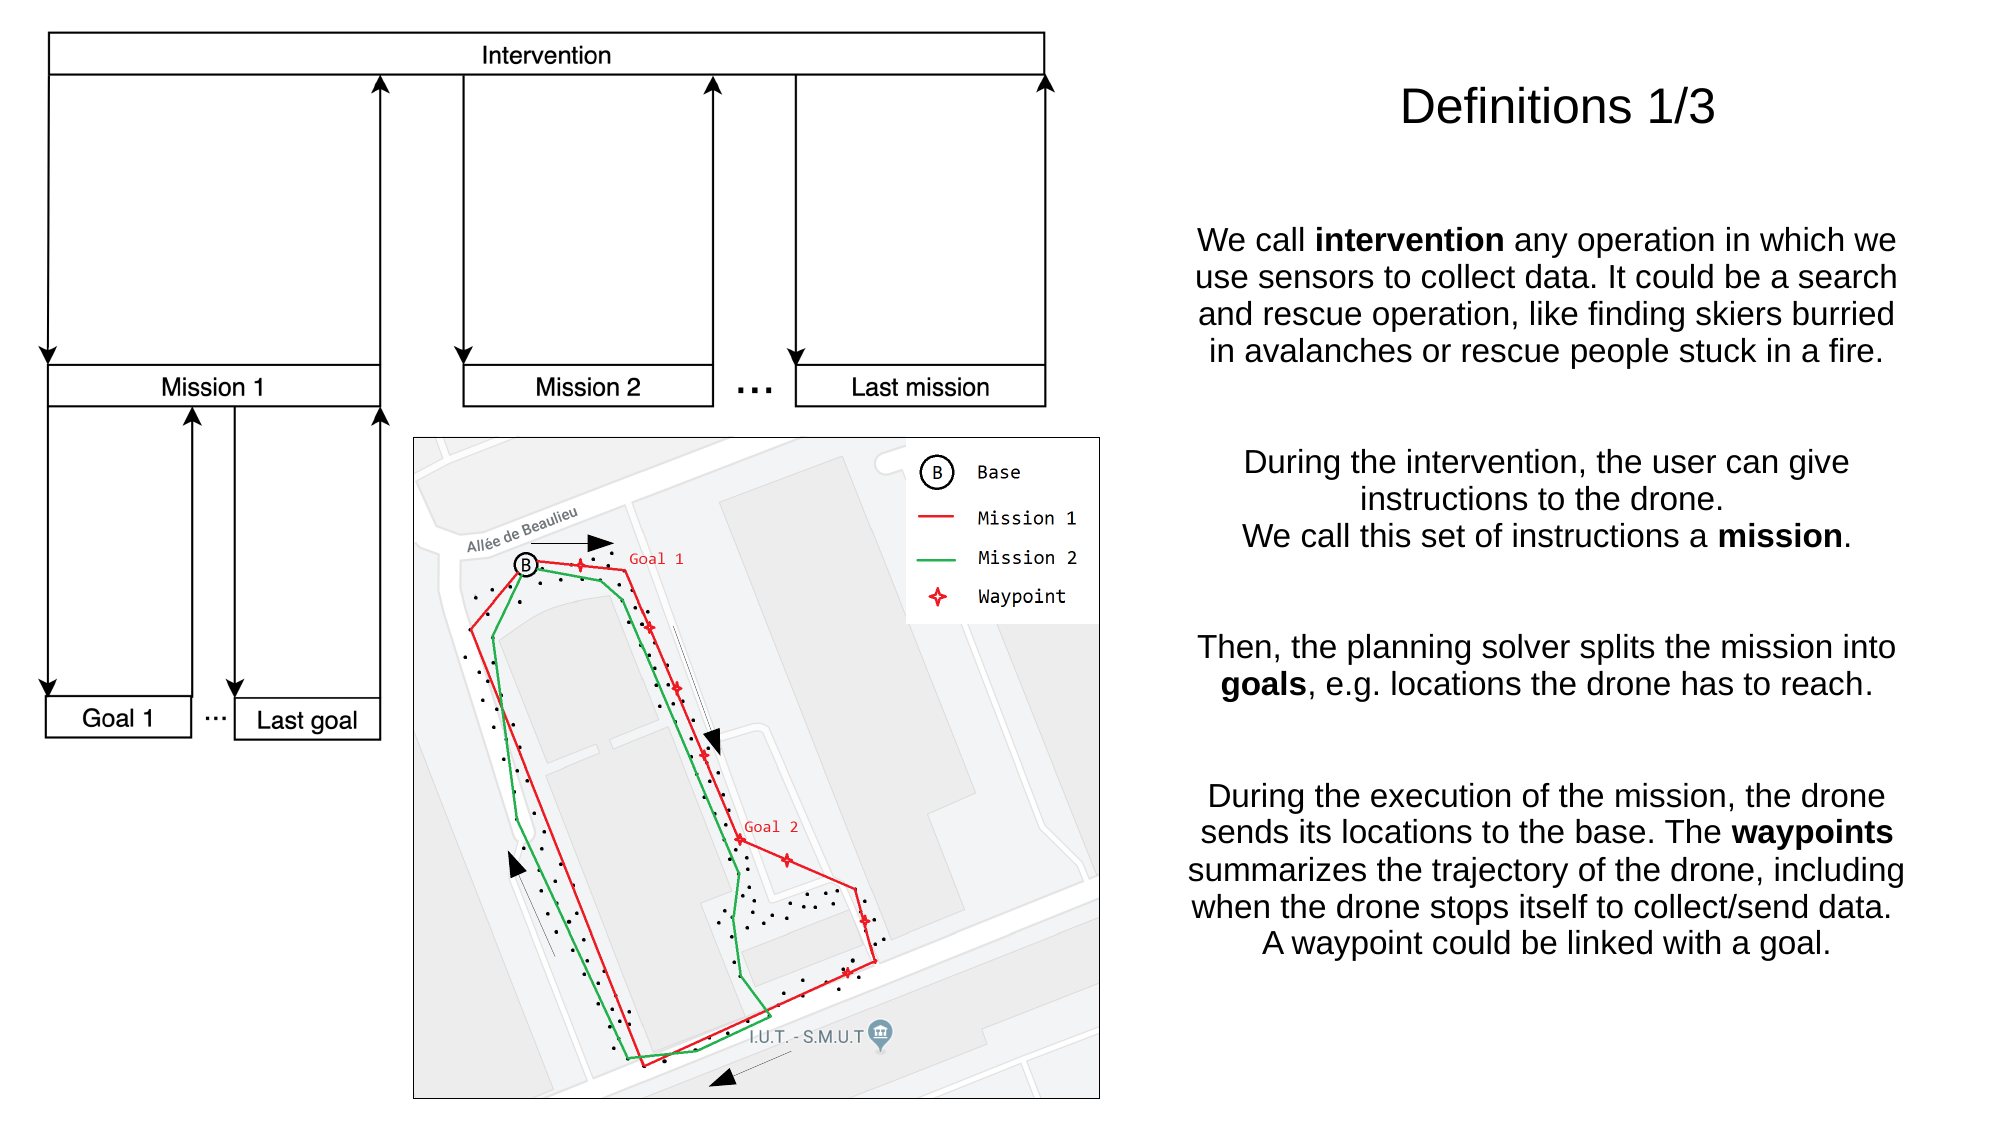

Definitions 1/3
We call intervention any operation in which we use sensors to collect data. It could be a search and rescue operation, like finding skiers burried in avalanches or rescue people stuck in a fire.
During the intervention, the user can give instructions to the drone.
We call this set of instructions a mission.
Then, the planning solver splits the mission into goals, e.g. locations the drone has to reach.
During the execution of the mission, the drone sends its locations to the base. The waypoints summarizes the trajectory of the drone, including when the drone stops itself to collect/send data.
A waypoint could be linked with a goal.